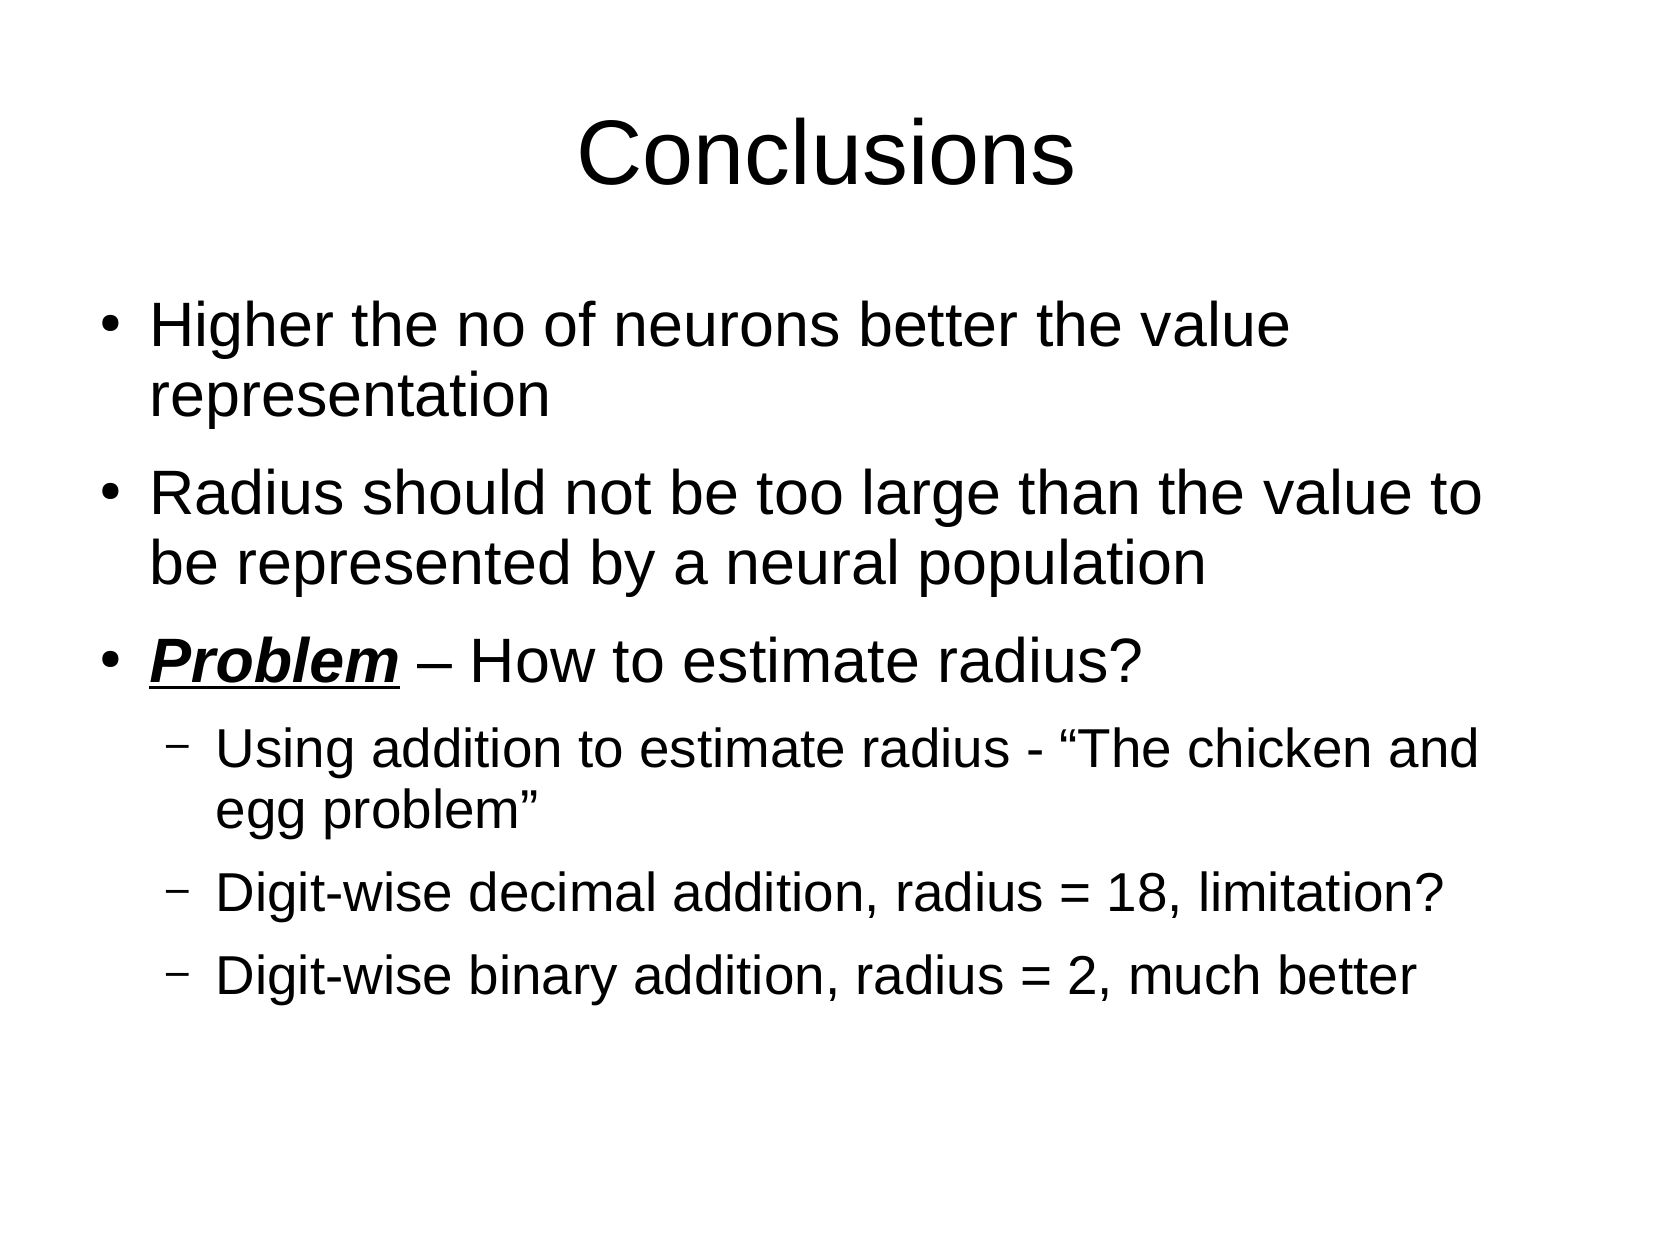

# Conclusions
Higher the no of neurons better the value representation
Radius should not be too large than the value to be represented by a neural population
Problem – How to estimate radius?
Using addition to estimate radius - “The chicken and egg problem”
Digit-wise decimal addition, radius = 18, limitation?
Digit-wise binary addition, radius = 2, much better